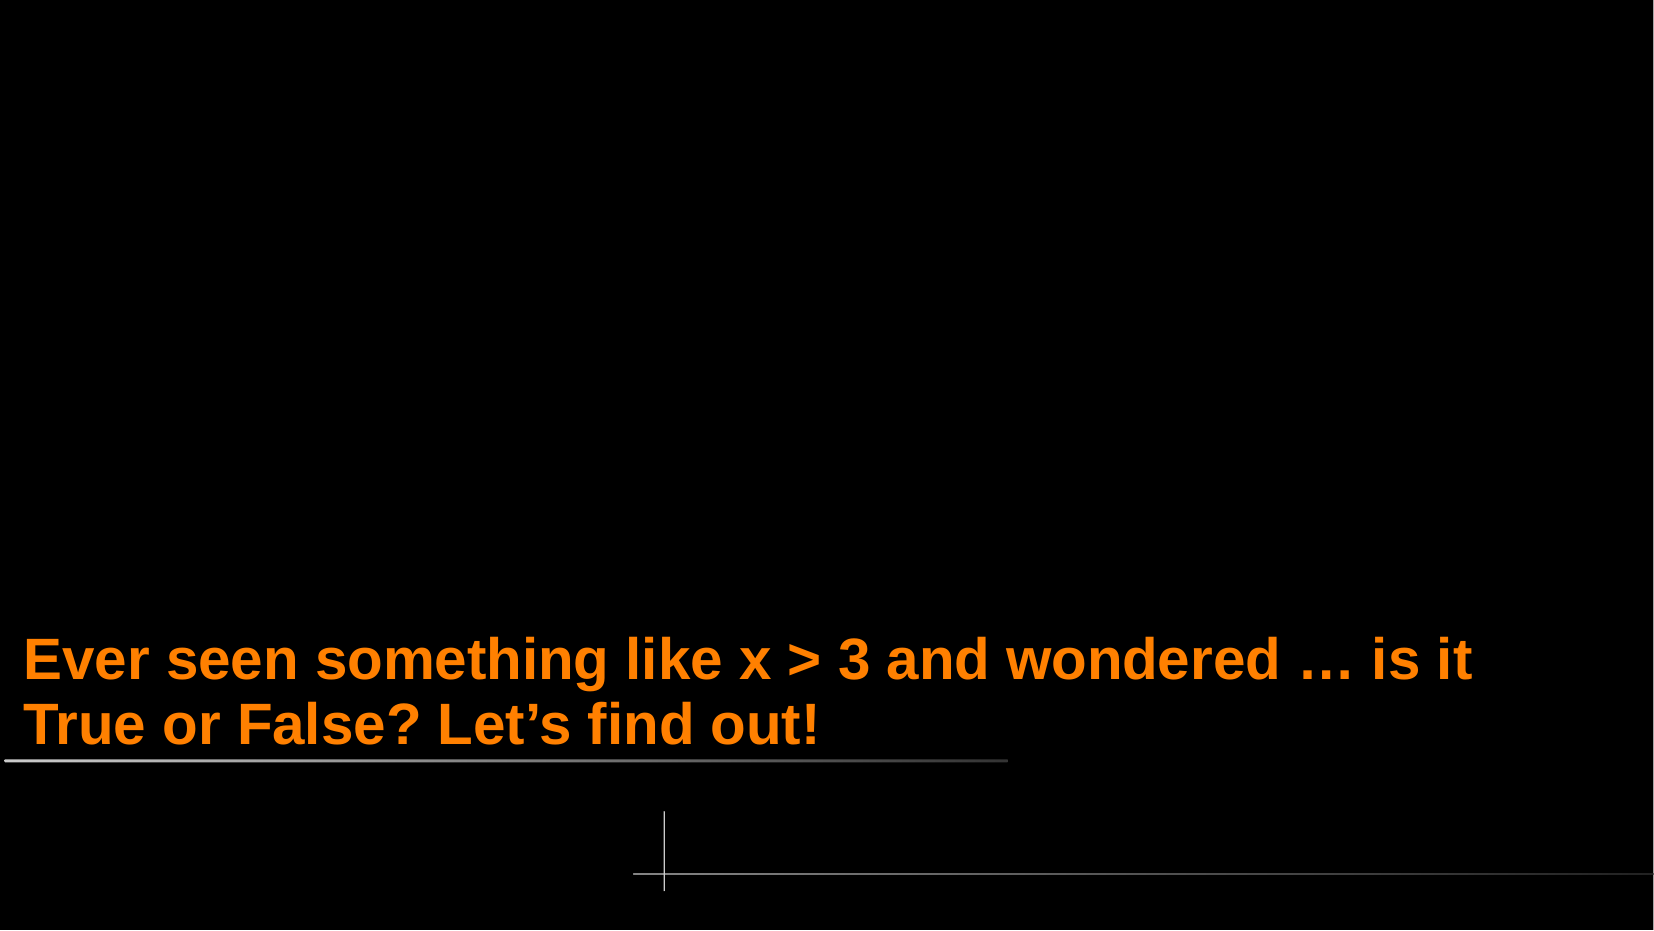

# Ever seen something like x > 3 and wondered … is it True or False? Let’s find out!